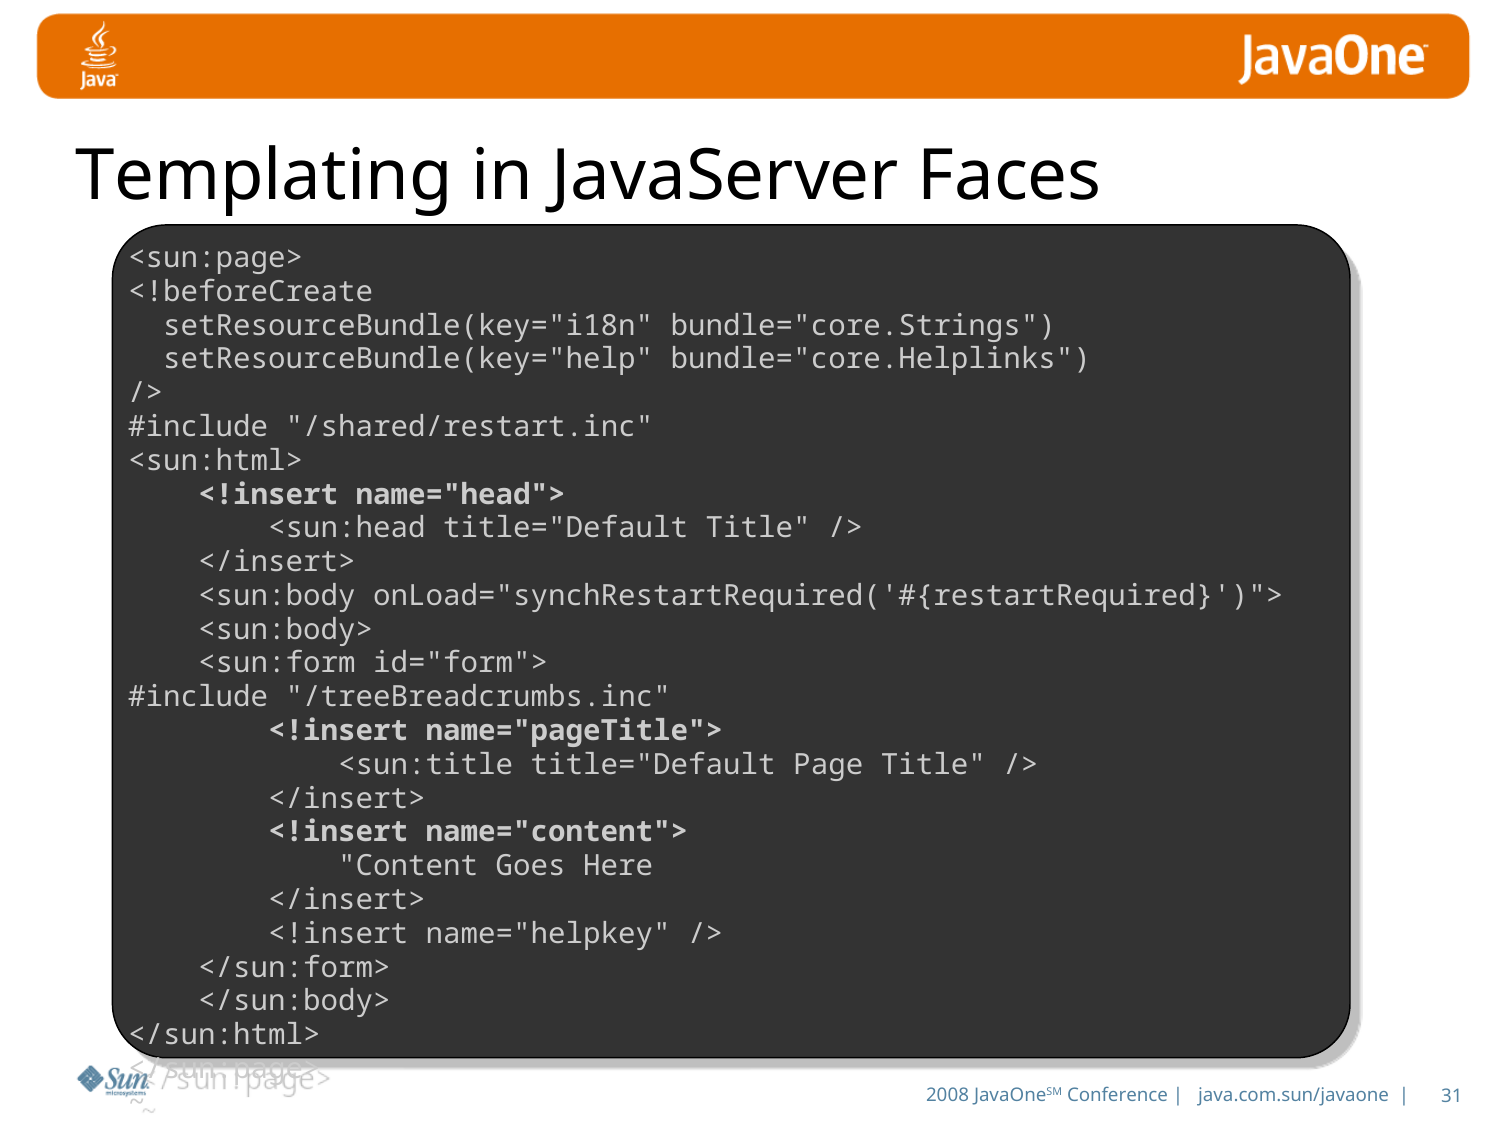

# Templating in JavaServer Faces
<sun:page>
<!beforeCreate
 setResourceBundle(key="i18n" bundle="core.Strings")
 setResourceBundle(key="help" bundle="core.Helplinks")
/>
#include "/shared/restart.inc"
<sun:html>
 <!insert name="head">
 <sun:head title="Default Title" />
 </insert>
 <sun:body onLoad="synchRestartRequired('#{restartRequired}')">
 <sun:body>
 <sun:form id="form">
#include "/treeBreadcrumbs.inc"
 <!insert name="pageTitle">
 <sun:title title="Default Page Title" />
 </insert>
 <!insert name="content">
 "Content Goes Here
 </insert>
 <!insert name="helpkey" />
 </sun:form>
 </sun:body>
</sun:html>
</sun:page>
~
~
“baseTemplate.xhtml”